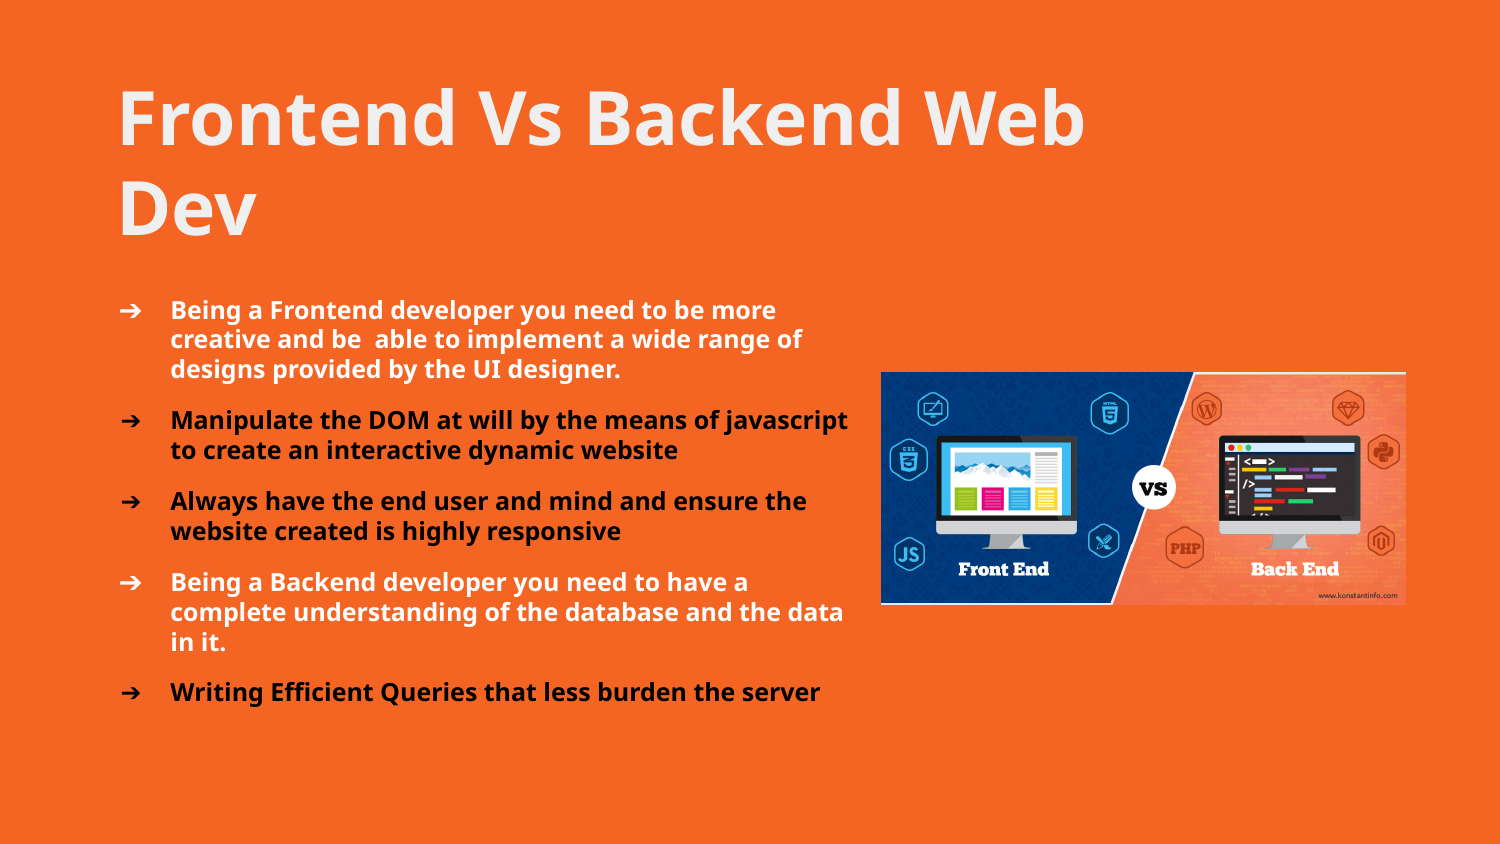

Frontend Vs Backend Web DevDevelopment ?
# Being a Frontend developer you need to be more creative and be able to implement a wide range of designs provided by the UI designer.
Manipulate the DOM at will by the means of javascript to create an interactive dynamic website
Always have the end user and mind and ensure the website created is highly responsive
Being a Backend developer you need to have a complete understanding of the database and the data in it.
Writing Efficient Queries that less burden the server